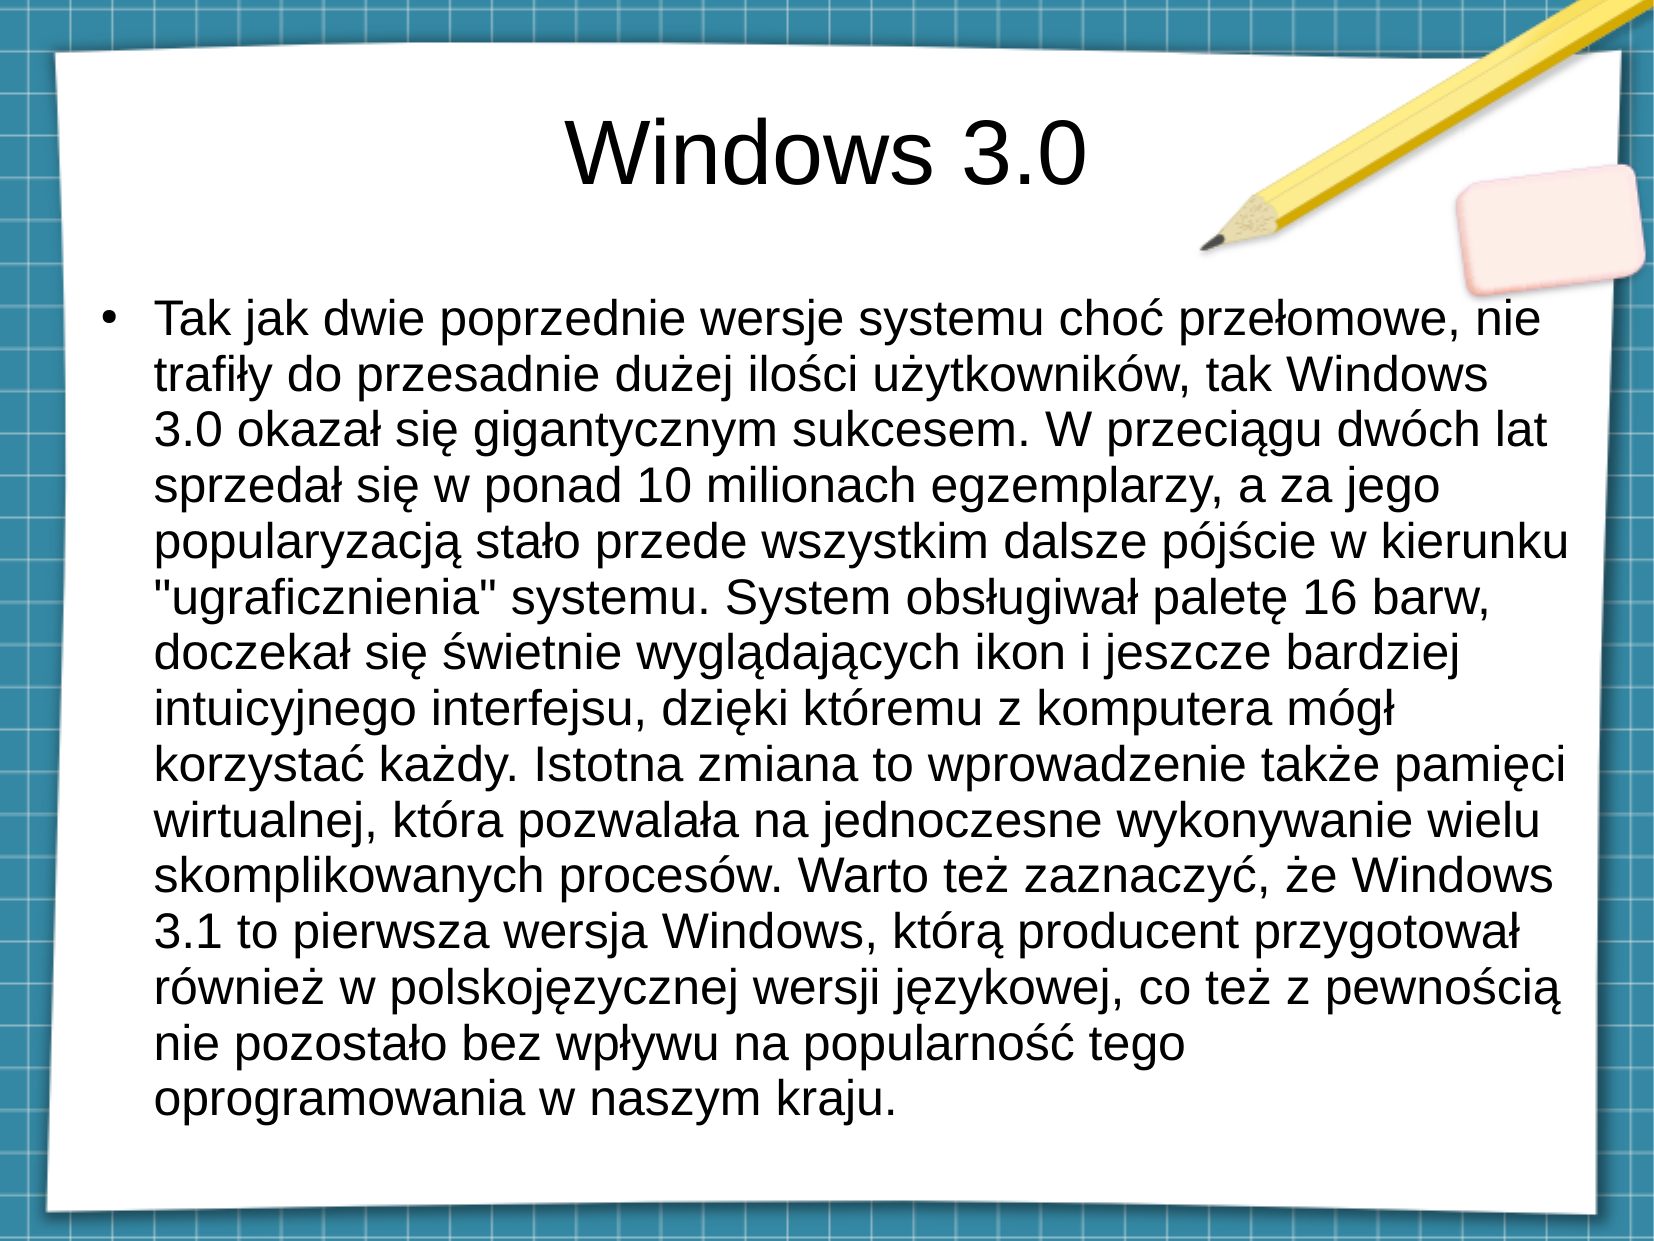

# Windows 3.0
Tak jak dwie poprzednie wersje systemu choć przełomowe, nie trafiły do przesadnie dużej ilości użytkowników, tak Windows 3.0 okazał się gigantycznym sukcesem. W przeciągu dwóch lat sprzedał się w ponad 10 milionach egzemplarzy, a za jego popularyzacją stało przede wszystkim dalsze pójście w kierunku "ugraficznienia" systemu. System obsługiwał paletę 16 barw, doczekał się świetnie wyglądających ikon i jeszcze bardziej intuicyjnego interfejsu, dzięki któremu z komputera mógł korzystać każdy. Istotna zmiana to wprowadzenie także pamięci wirtualnej, która pozwalała na jednoczesne wykonywanie wielu skomplikowanych procesów. Warto też zaznaczyć, że Windows 3.1 to pierwsza wersja Windows, którą producent przygotował również w polskojęzycznej wersji językowej, co też z pewnością nie pozostało bez wpływu na popularność tego oprogramowania w naszym kraju.